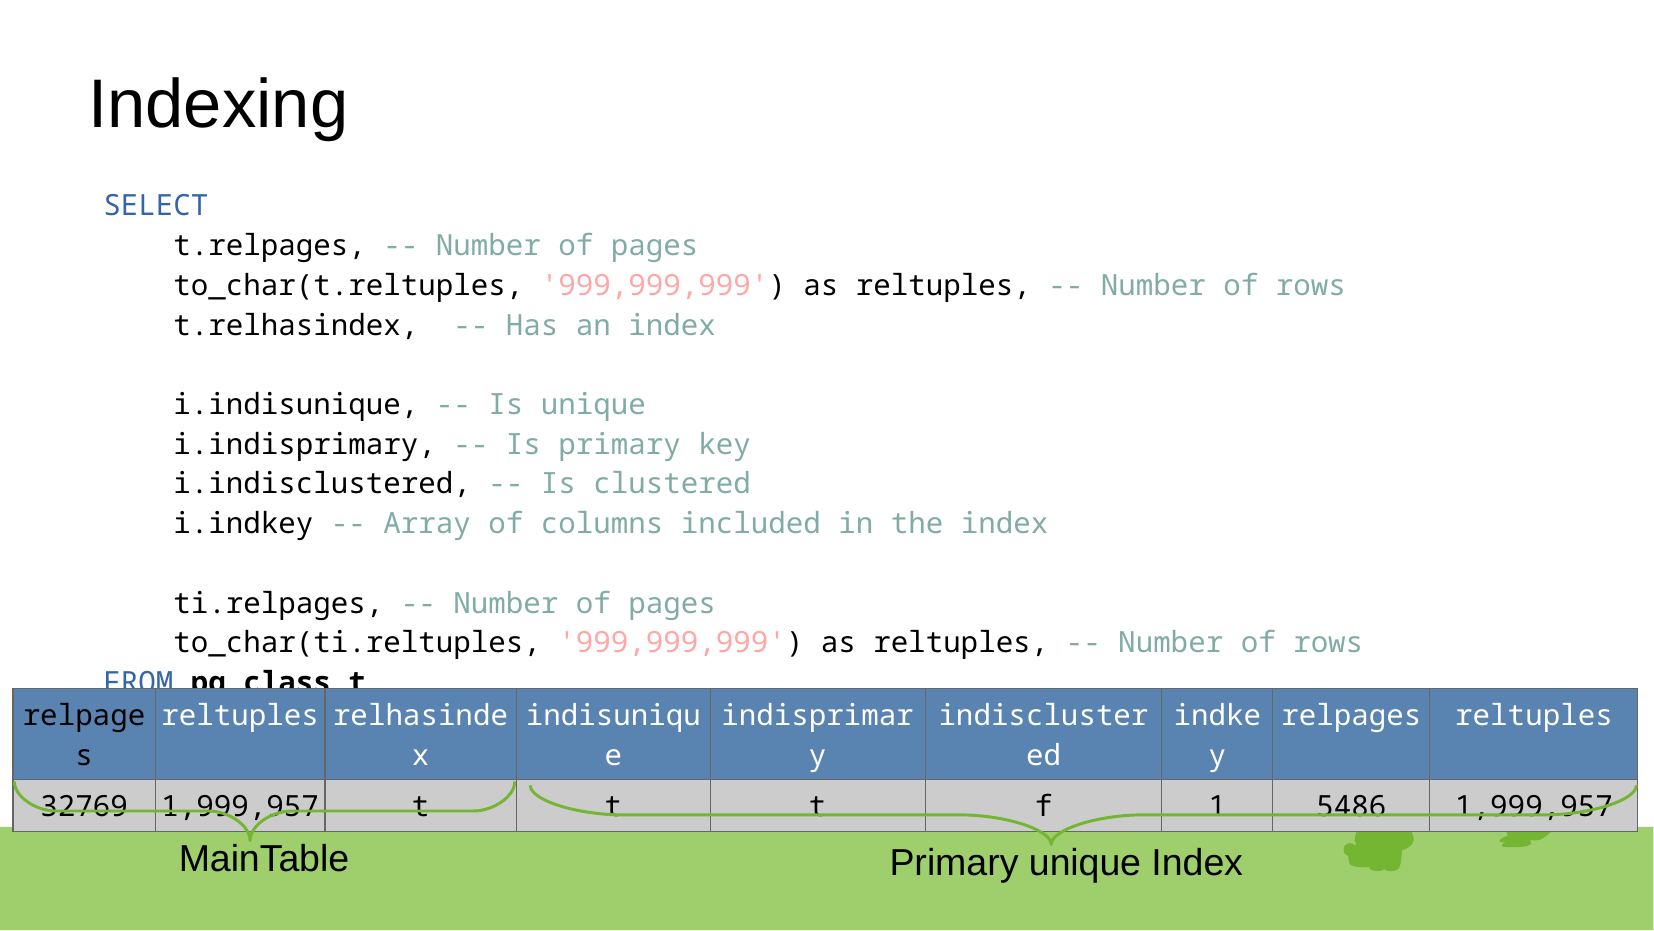

# Indexing
SELECT
 t.relpages, -- Number of pages
 to_char(t.reltuples, '999,999,999') as reltuples, -- Number of rows
 t.relhasindex, -- Has an index
 i.indisunique, -- Is unique
 i.indisprimary, -- Is primary key
 i.indisclustered, -- Is clustered
 i.indkey -- Array of columns included in the index
 ti.relpages, -- Number of pages
 to_char(ti.reltuples, '999,999,999') as reltuples, -- Number of rows
FROM pg_class t
 JOIN pg_index i ON i.indrelid = t.oid
 JOIN pg_index ti ON i.indrelid = ti.oid
WHERE t.relname = 'product';
| relpages | reltuples | relhasindex | indisunique | indisprimary | indisclustered | indkey | relpages | reltuples |
| --- | --- | --- | --- | --- | --- | --- | --- | --- |
| 32769 | 1,999,957 | t | t | t | f | 1 | 5486 | 1,999,957 |
MainTable
Primary unique Index